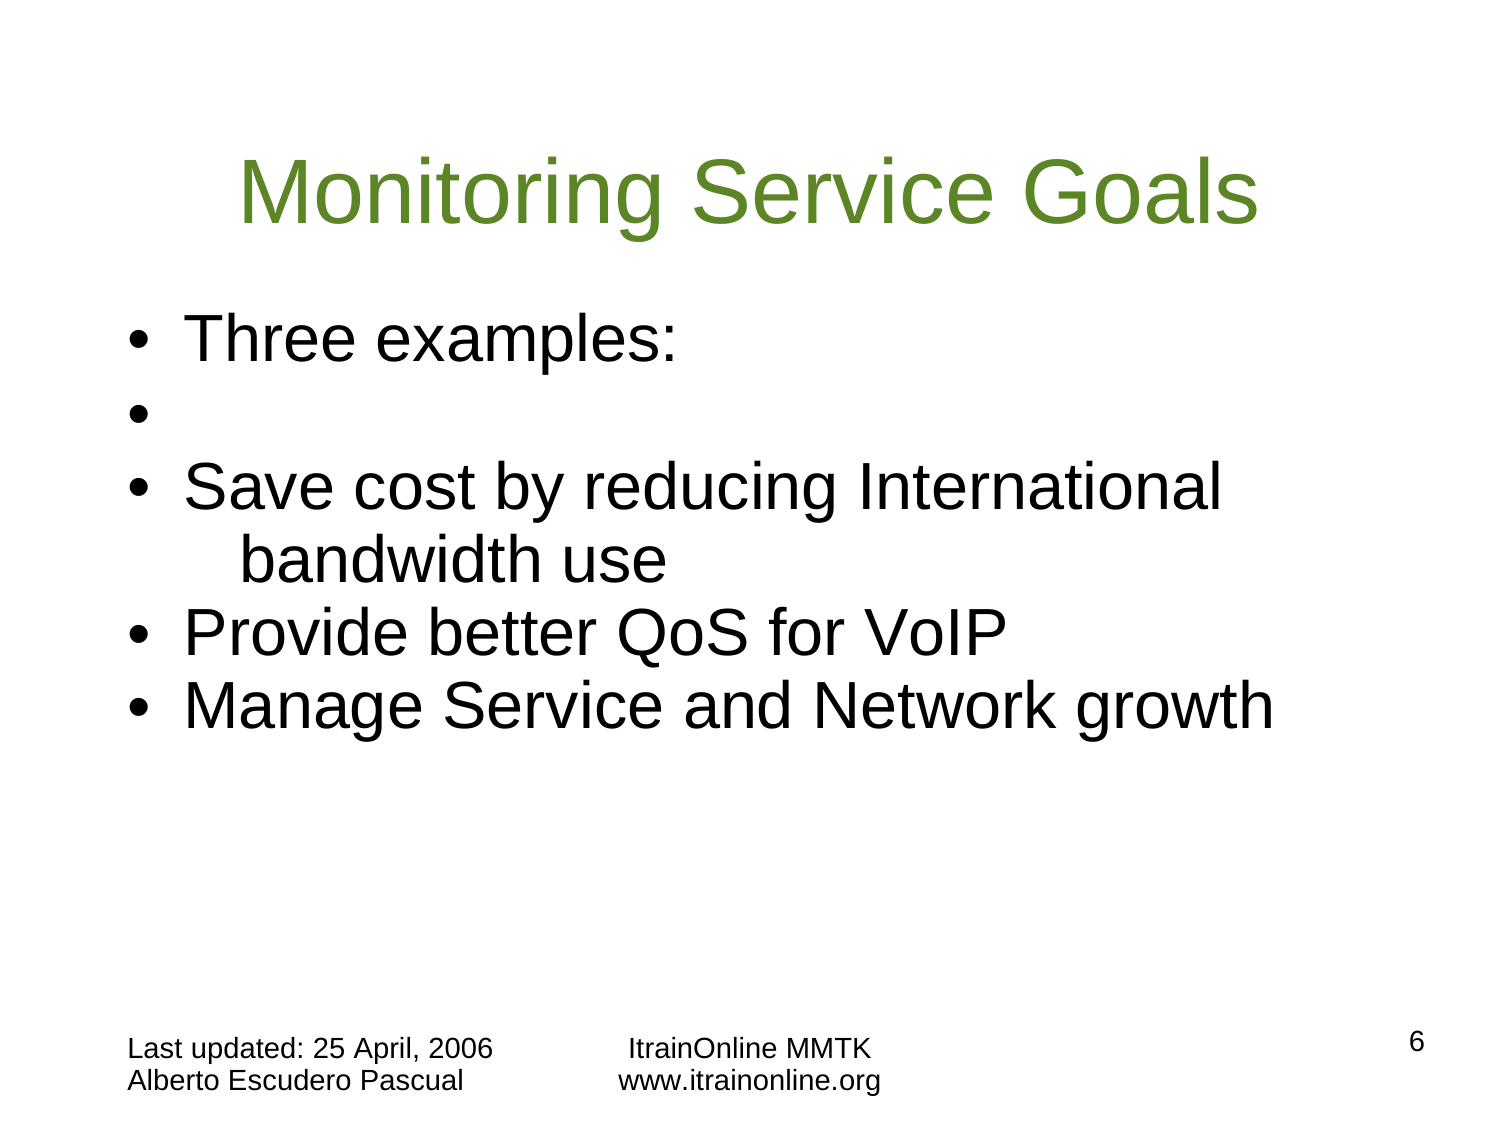

Monitoring Service Goals
Three examples:
Save cost by reducing International bandwidth use
Provide better QoS for VoIP
Manage Service and Network growth
6